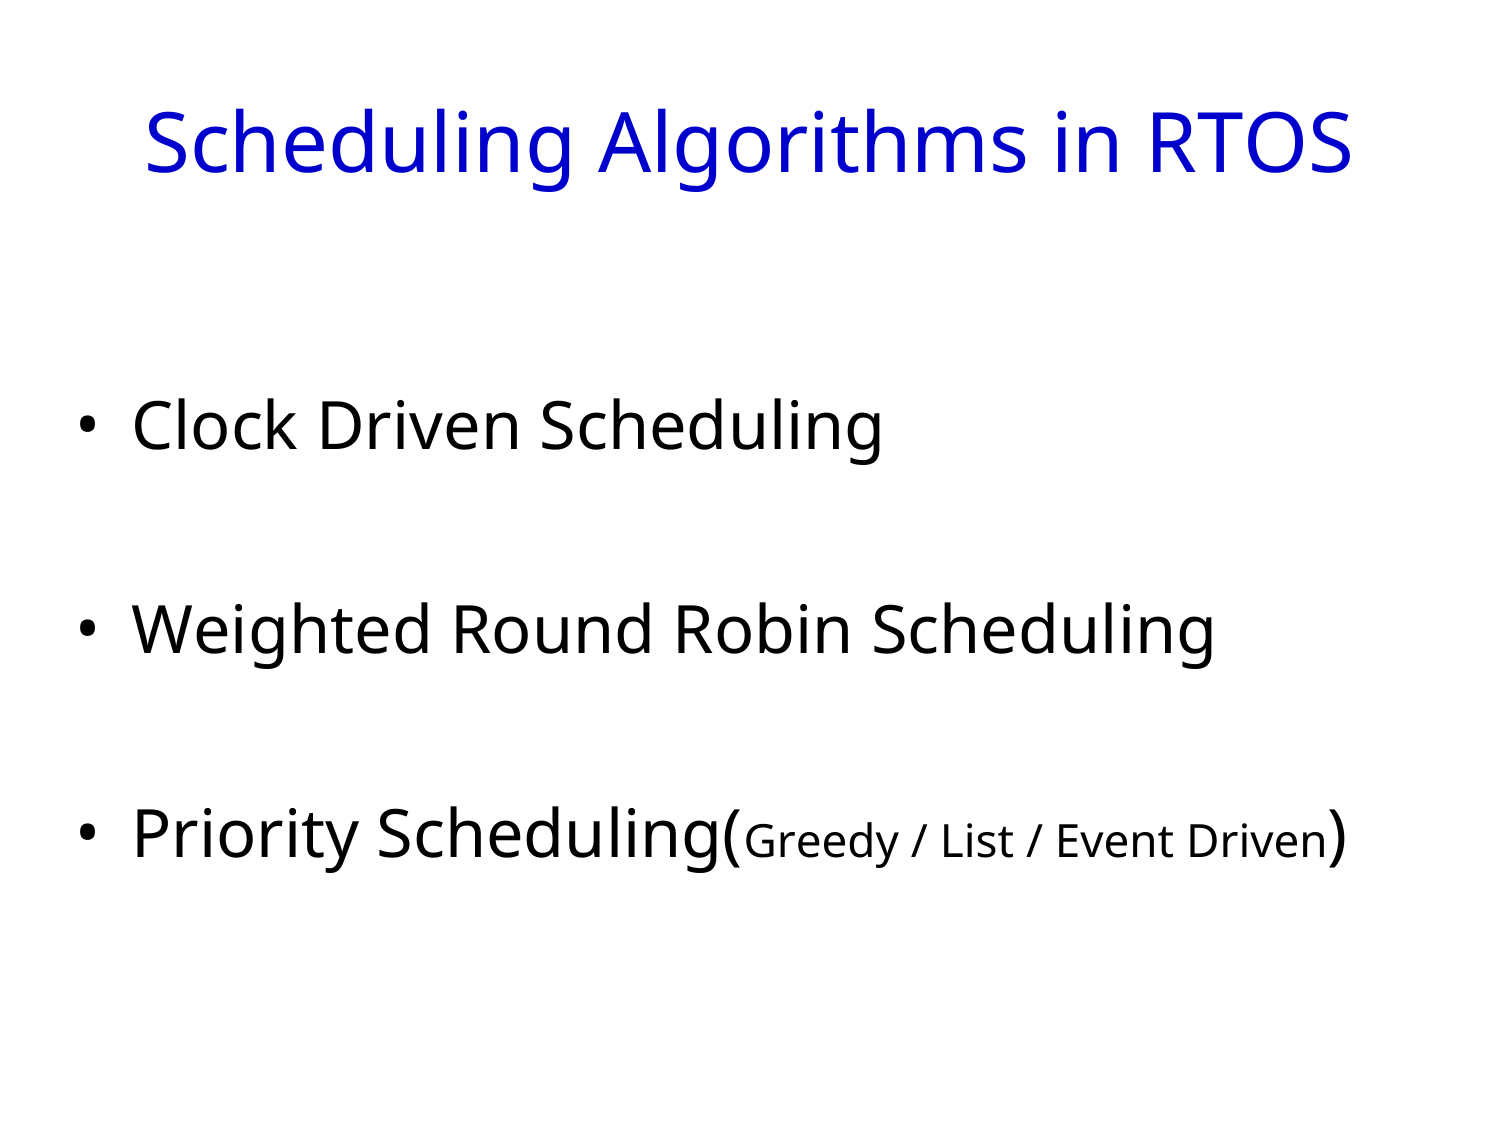

# Scheduling Algorithms in RTOS
Clock Driven Scheduling
Weighted Round Robin Scheduling
Priority Scheduling(Greedy / List / Event Driven)